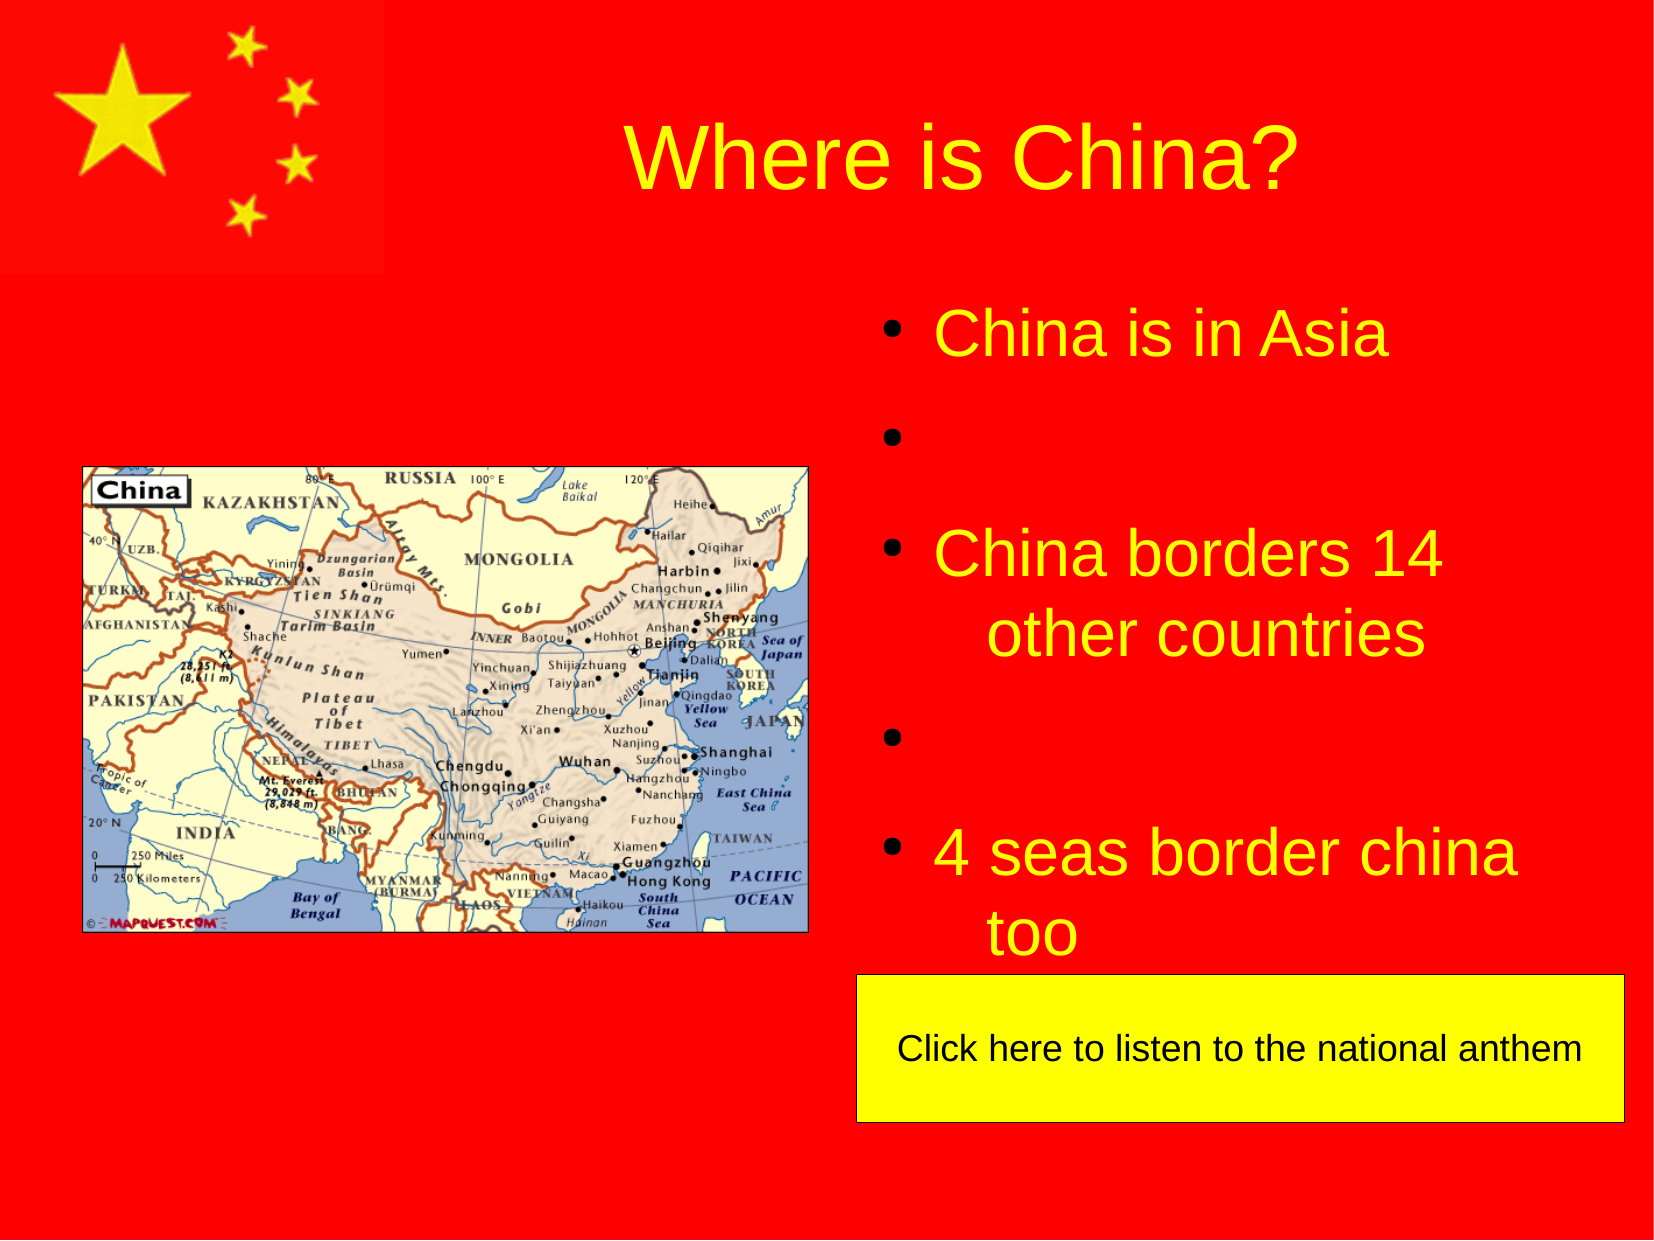

# Where is China?
China is in Asia
China borders 14 other countries
4 seas border china too
Click here to listen to the national anthem